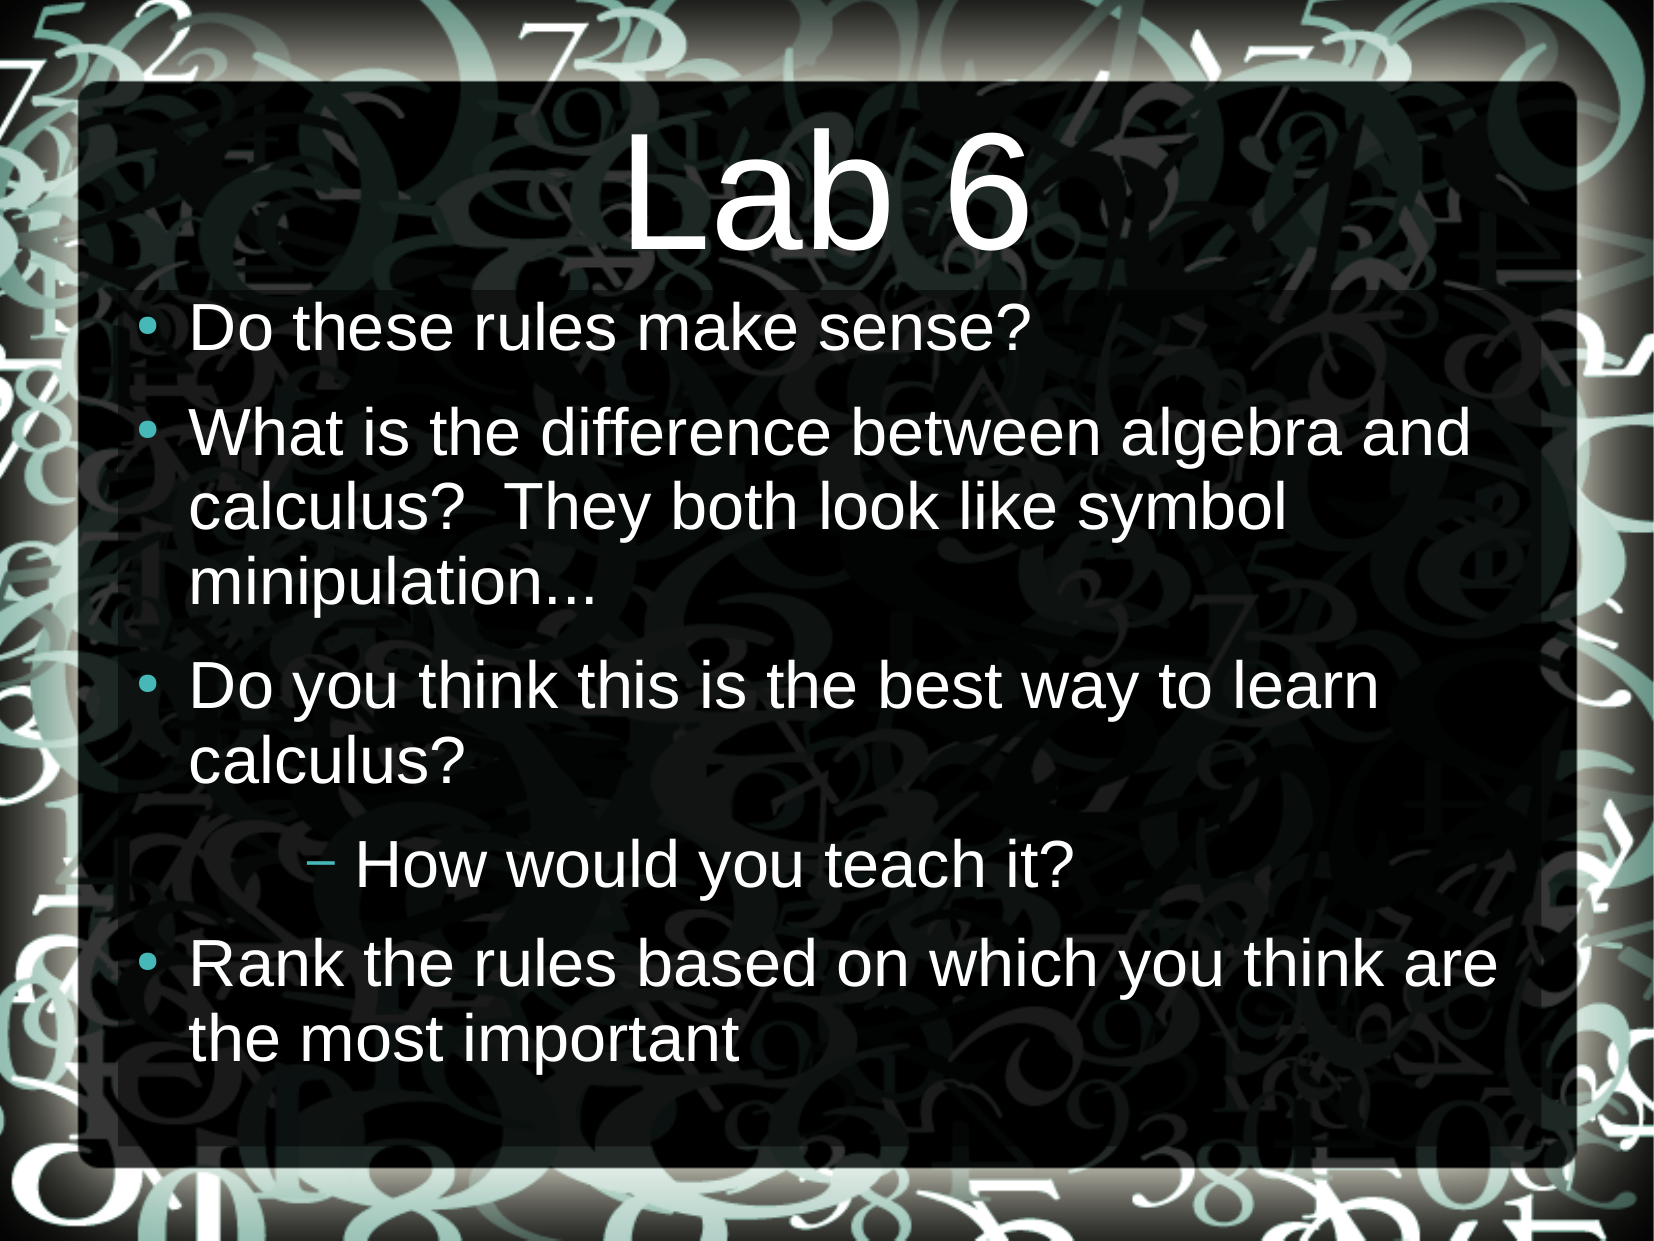

# Lab 6
Do these rules make sense?
What is the difference between algebra and calculus? They both look like symbol minipulation...
Do you think this is the best way to learn calculus?
How would you teach it?
Rank the rules based on which you think are the most important